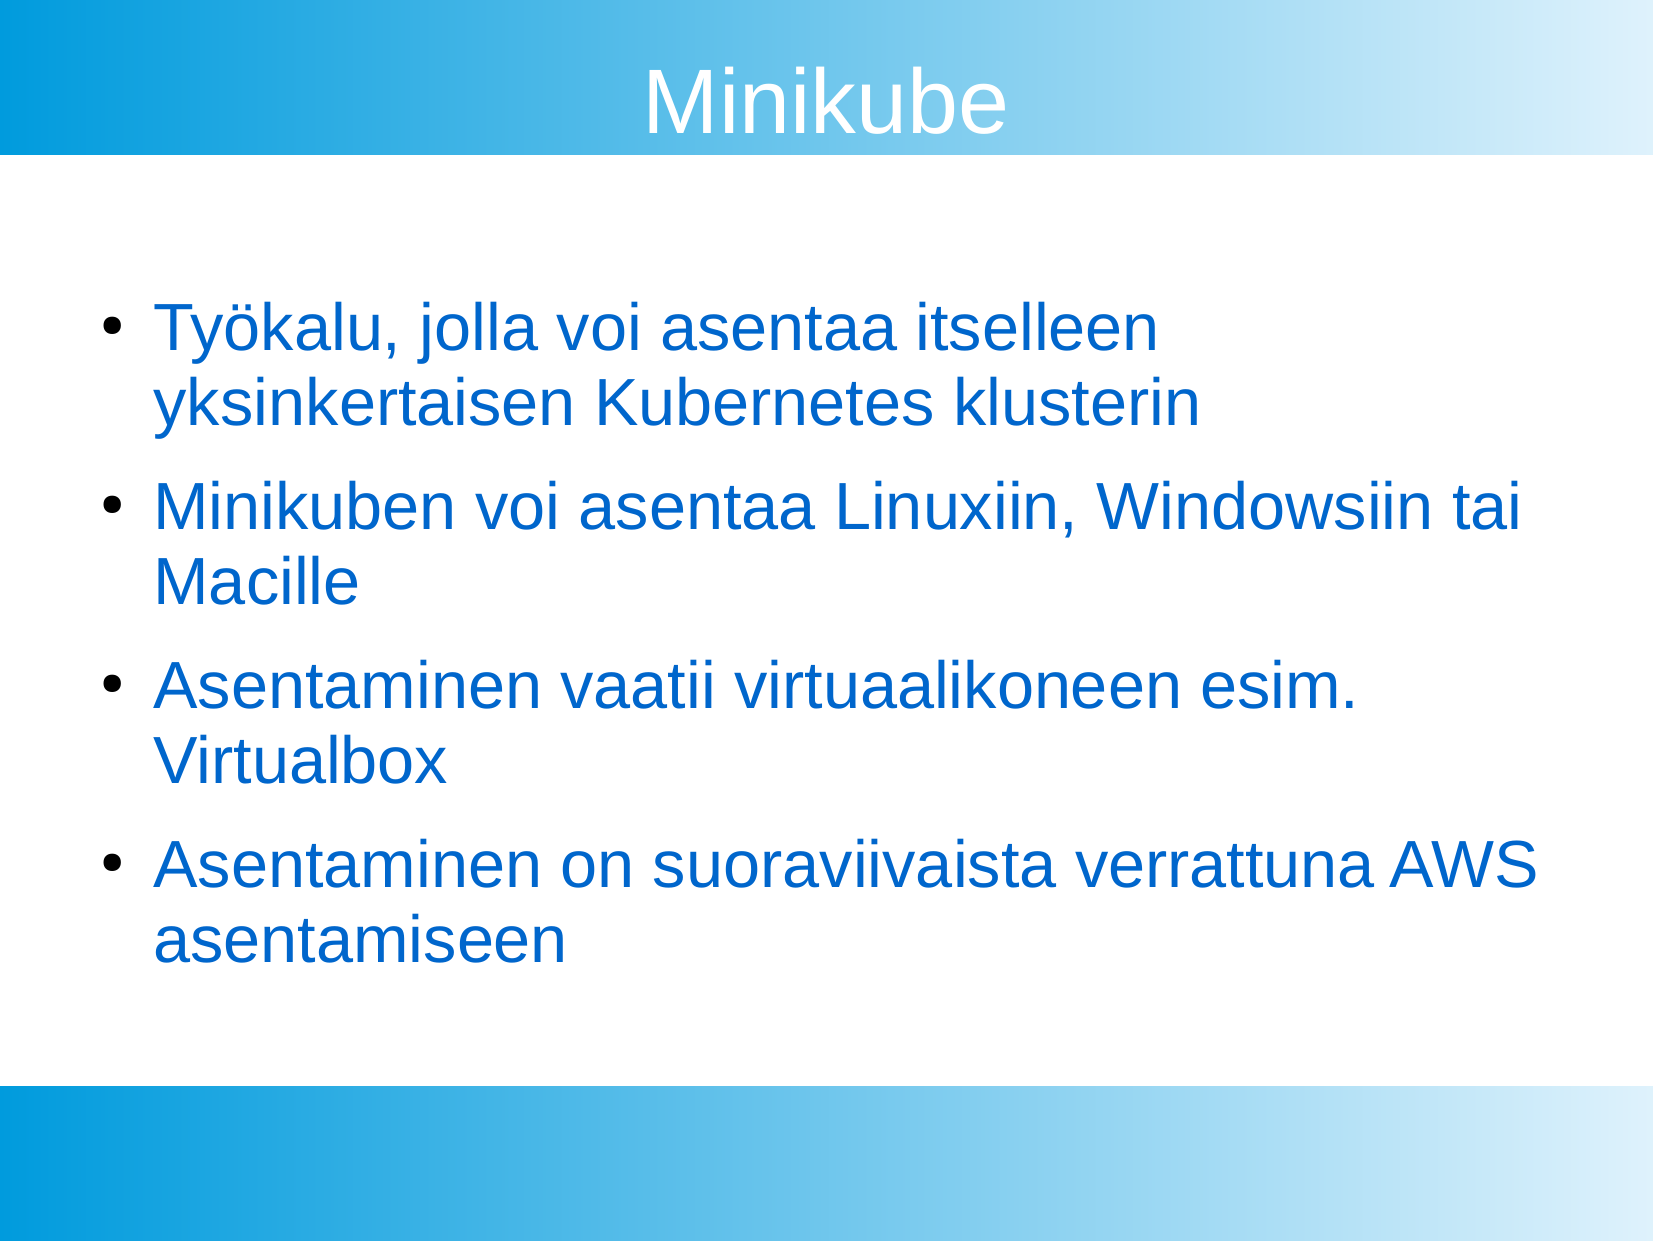

# Minikube
Työkalu, jolla voi asentaa itselleen yksinkertaisen Kubernetes klusterin
Minikuben voi asentaa Linuxiin, Windowsiin tai Macille
Asentaminen vaatii virtuaalikoneen esim. Virtualbox
Asentaminen on suoraviivaista verrattuna AWS asentamiseen